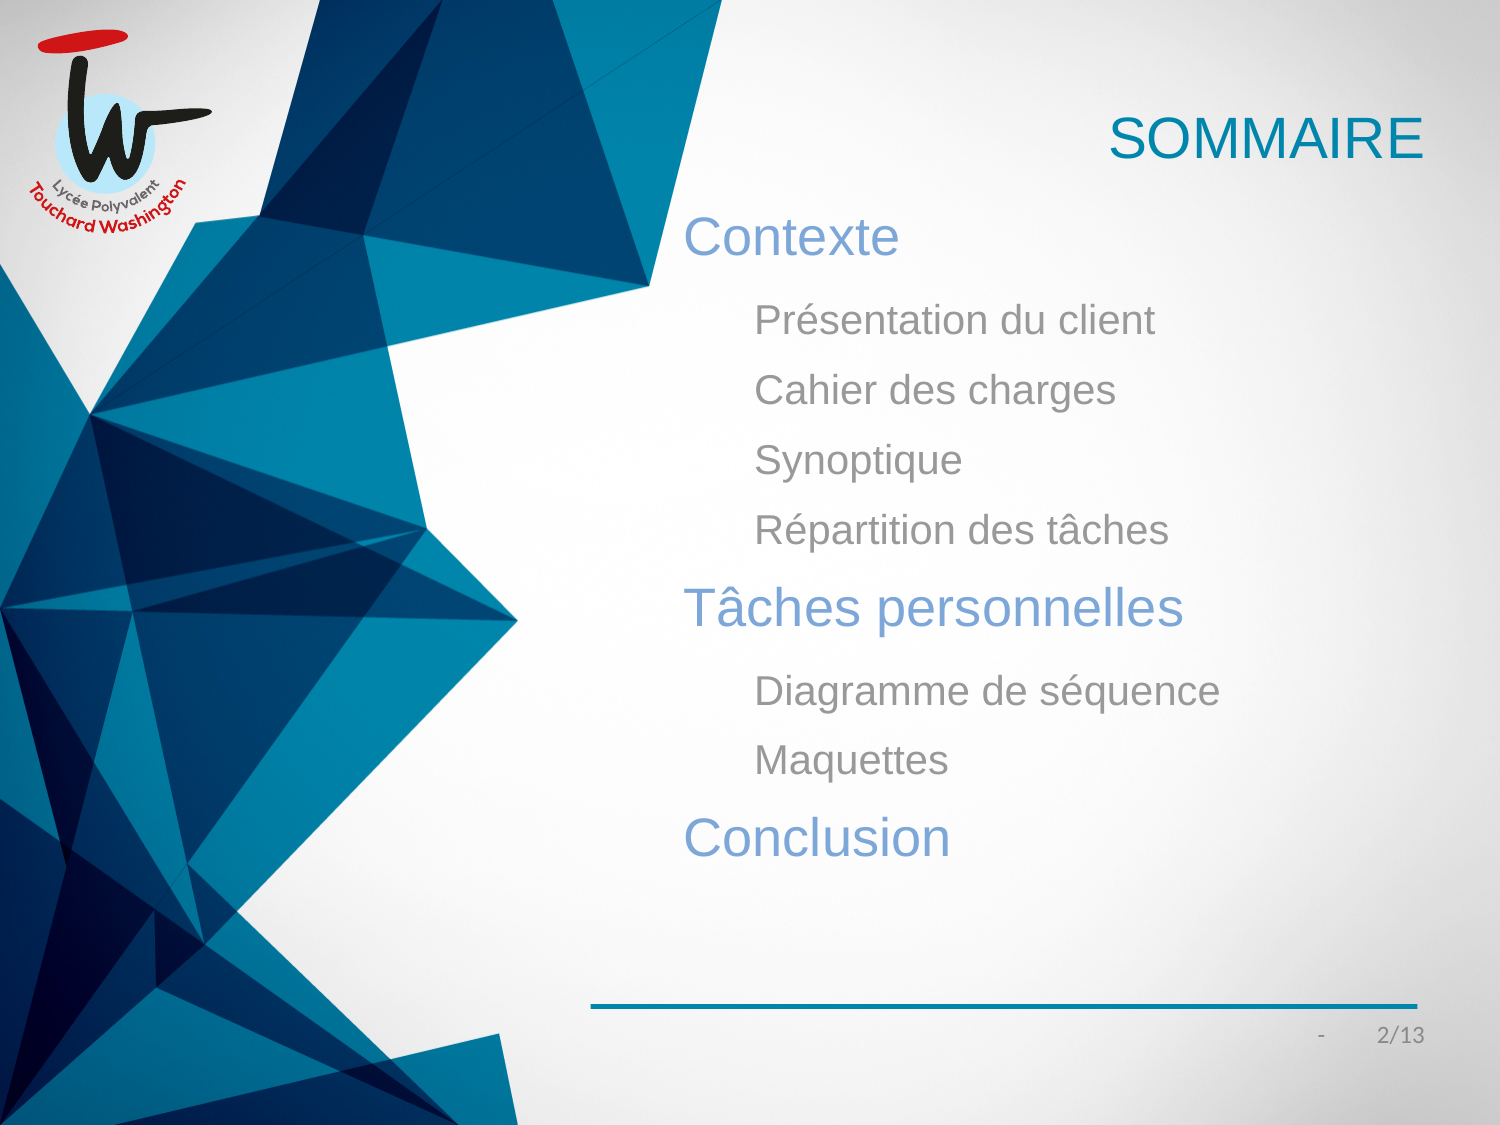

# SOMMAIRE
Contexte
Présentation du client
Cahier des charges
Synoptique
Répartition des tâches
Tâches personnelles
Diagramme de séquence
Maquettes
Conclusion
2